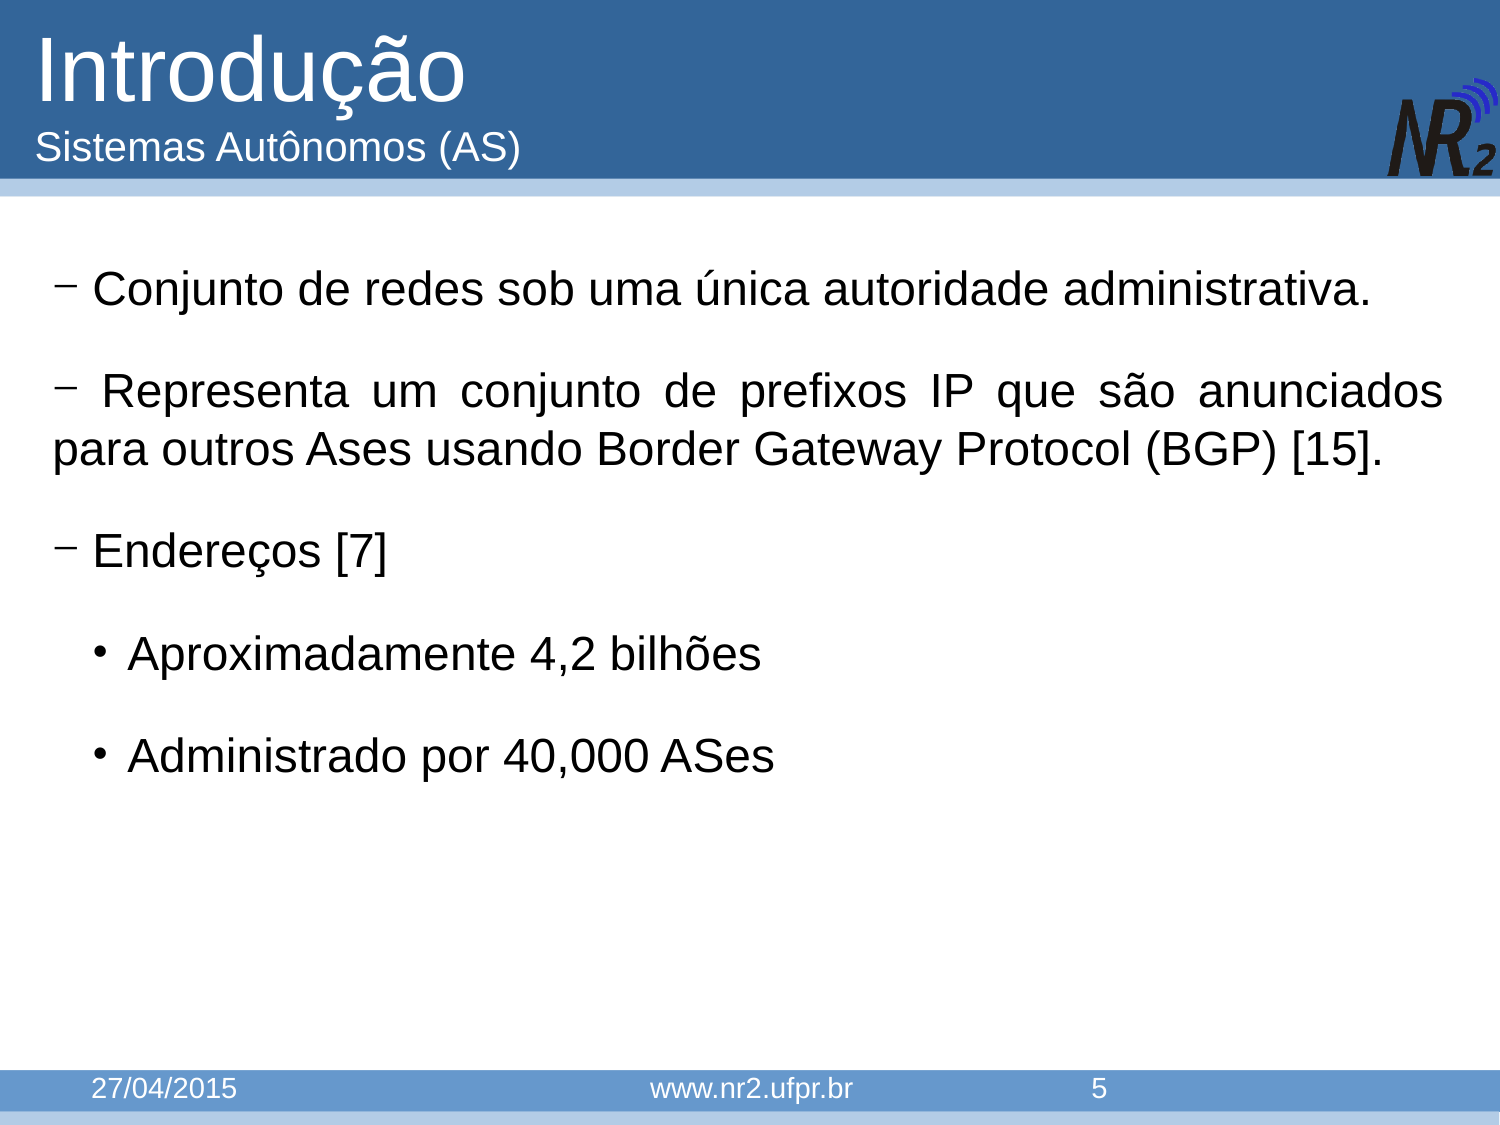

Introdução
Sistemas Autônomos (AS)
 Conjunto de redes sob uma única autoridade administrativa.
 Representa um conjunto de prefixos IP que são anunciados para outros Ases usando Border Gateway Protocol (BGP) [15].
 Endereços [7]
Aproximadamente 4,2 bilhões
Administrado por 40,000 ASes
27/04/2015
www.nr2.ufpr.br